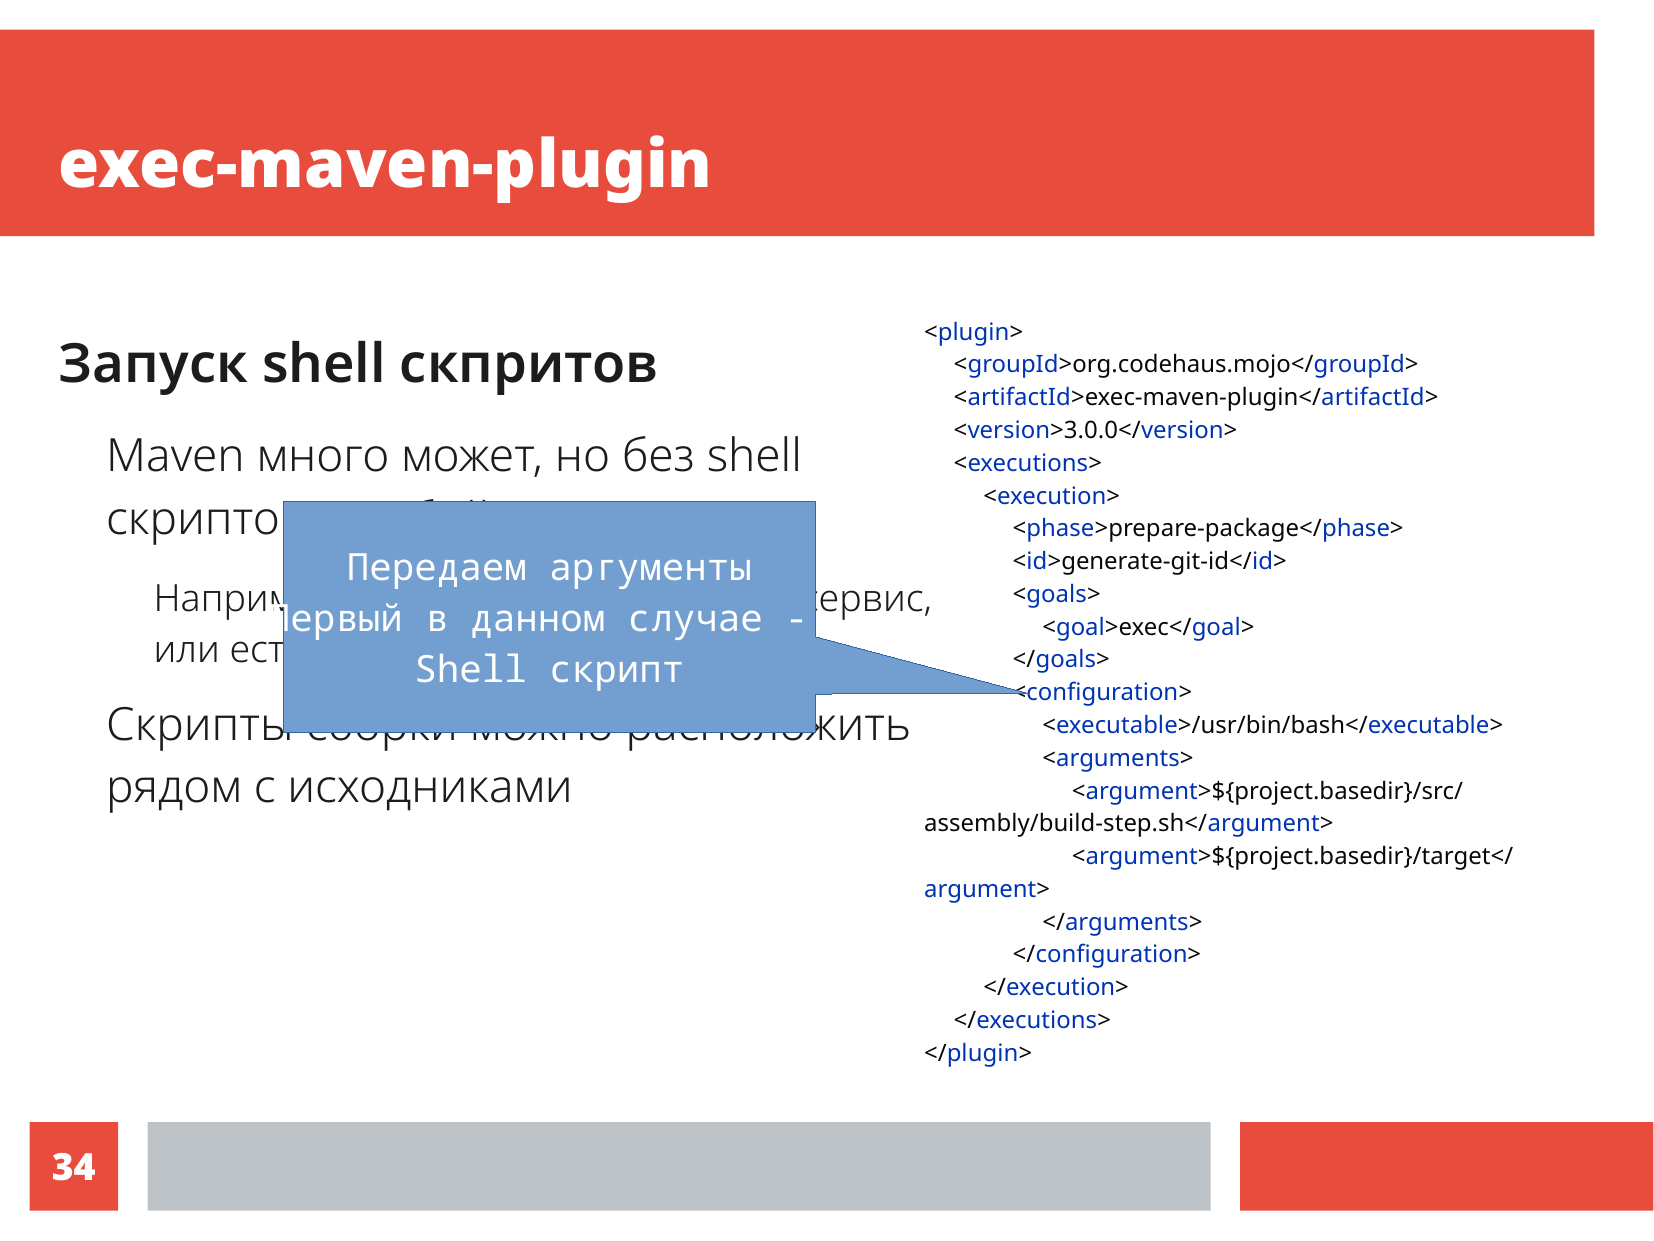

# exec-maven-plugin
<plugin>
	<groupId>org.codehaus.mojo</groupId>
	<artifactId>exec-maven-plugin</artifactId>
	<version>3.0.0</version>
	<executions>
		<execution>
			<phase>prepare-package</phase>
			<id>generate-git-id</id>
			<goals>
				<goal>exec</goal>
			</goals>
			<configuration>
				<executable>/usr/bin/bash</executable>
				<arguments>
					<argument>${project.basedir}/src/assembly/build-step.sh</argument>
					<argument>${project.basedir}/target</argument>
				</arguments>
			</configuration>
		</execution>
	</executions>
</plugin>
Запуск shell скпритов
Maven много может, но без shell скриптов не обойтись
Например запрос на внешний REST сервис, или есть уже готовые shell скрипты
Скрипты сборки можно расположить рядом с исходниками
Передаем аргументы
Первый в данном случае -
Shell скрипт
34